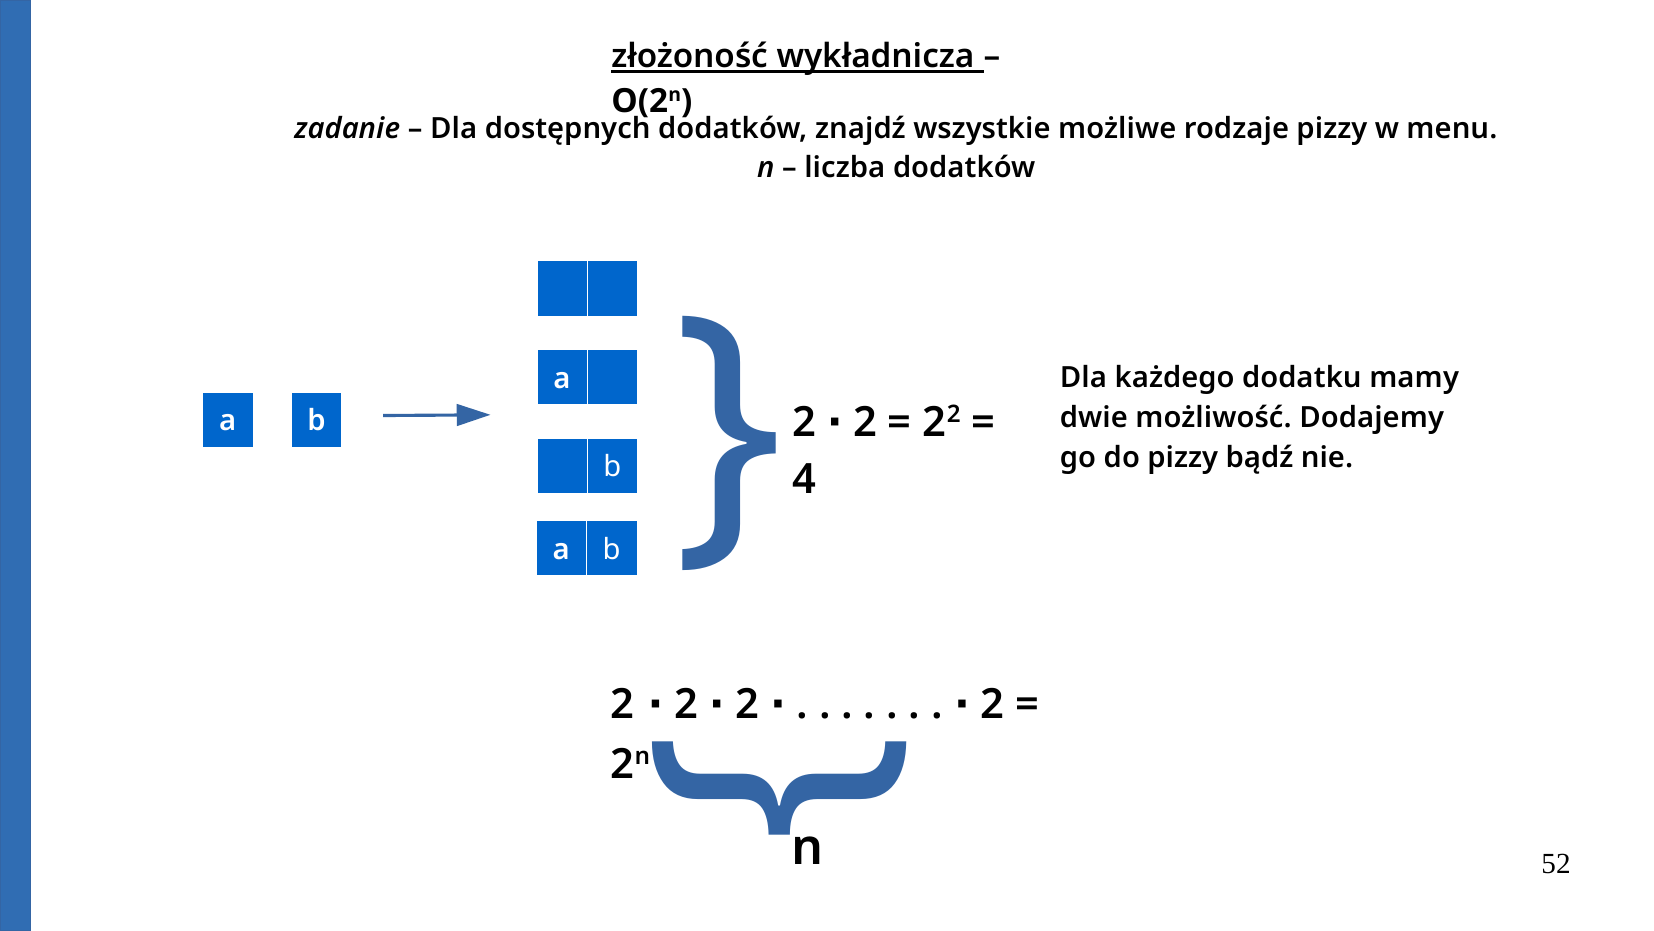

złożoność wykładnicza – O(2n)
zadanie – Dla dostępnych dodatków, znajdź wszystkie możliwe rodzaje pizzy w menu.
n – liczba dodatków
}
| | |
| --- | --- |
Dla każdego dodatku mamy dwie możliwość. Dodajemy go do pizzy bądź nie.
| a | |
| --- | --- |
2 ⋅ 2 = 22 = 4
| a |
| --- |
| b |
| --- |
| | b |
| --- | --- |
| a | b |
| --- | --- |
}
2 ⋅ 2 ⋅ 2 ⋅ . . . . . . . ⋅ 2 = 2n
n
52